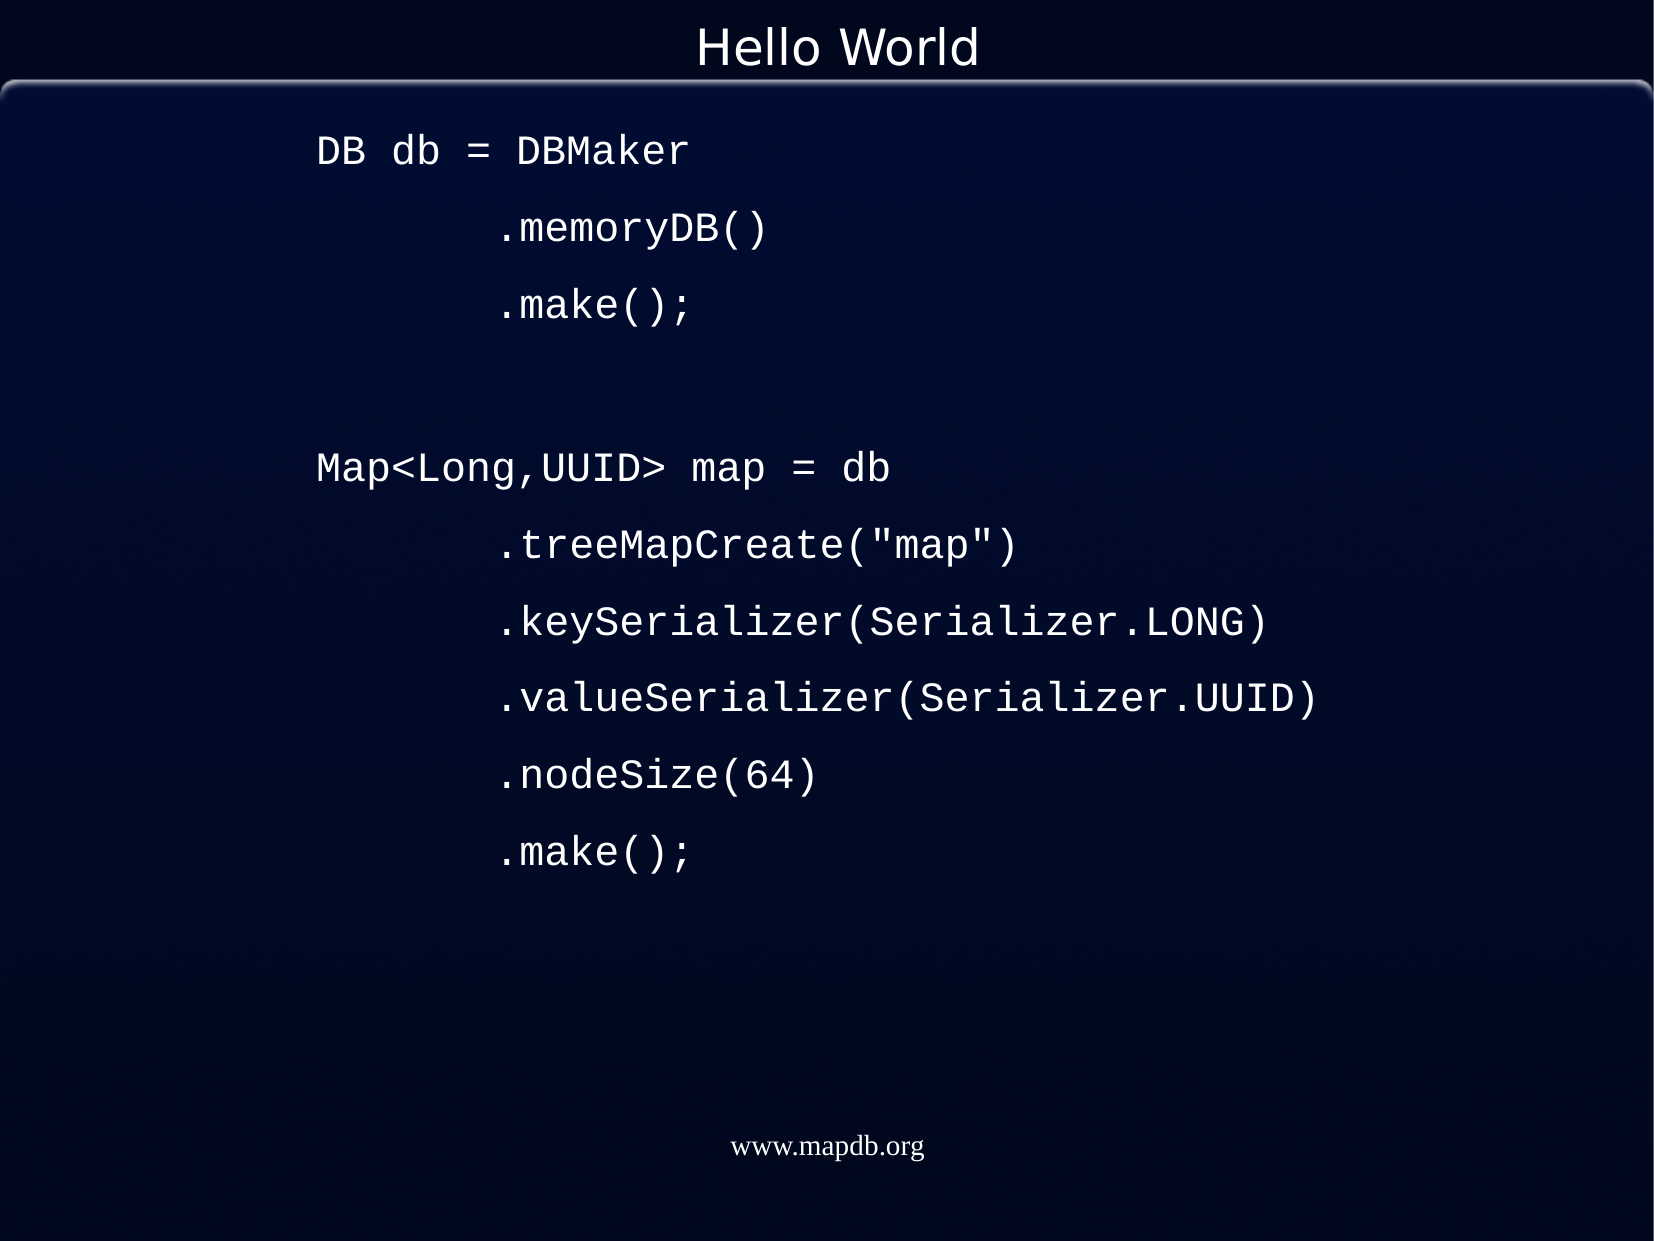

# Hello World
 			DB db = DBMaker
 .memoryDB()
 .make();
 	Map<Long,UUID> map = db
 .treeMapCreate("map")
 .keySerializer(Serializer.LONG)
 .valueSerializer(Serializer.UUID)
 .nodeSize(64)
 .make();
www.mapdb.org